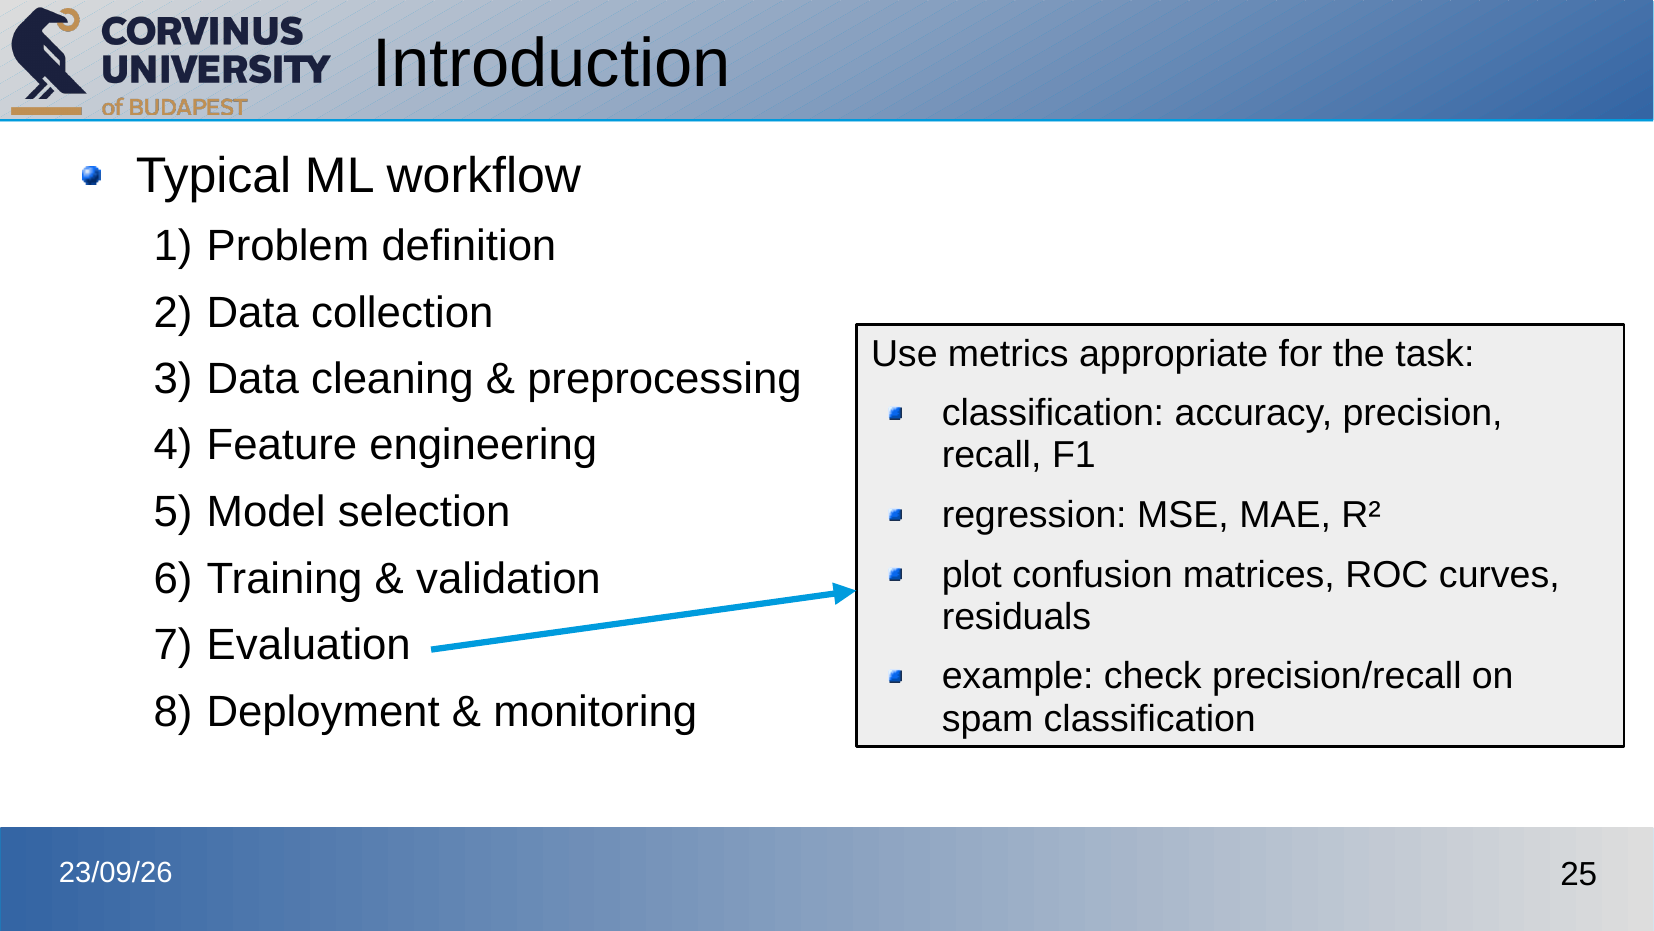

# Introduction
Typical ML workflow
Problem definition
Data collection
Data cleaning & preprocessing
Feature engineering
Model selection
Training & validation
Evaluation
Deployment & monitoring
Use metrics appropriate for the task:
classification: accuracy, precision, recall, F1
regression: MSE, MAE, R²
plot confusion matrices, ROC curves, residuals
example: check precision/recall on spam classification